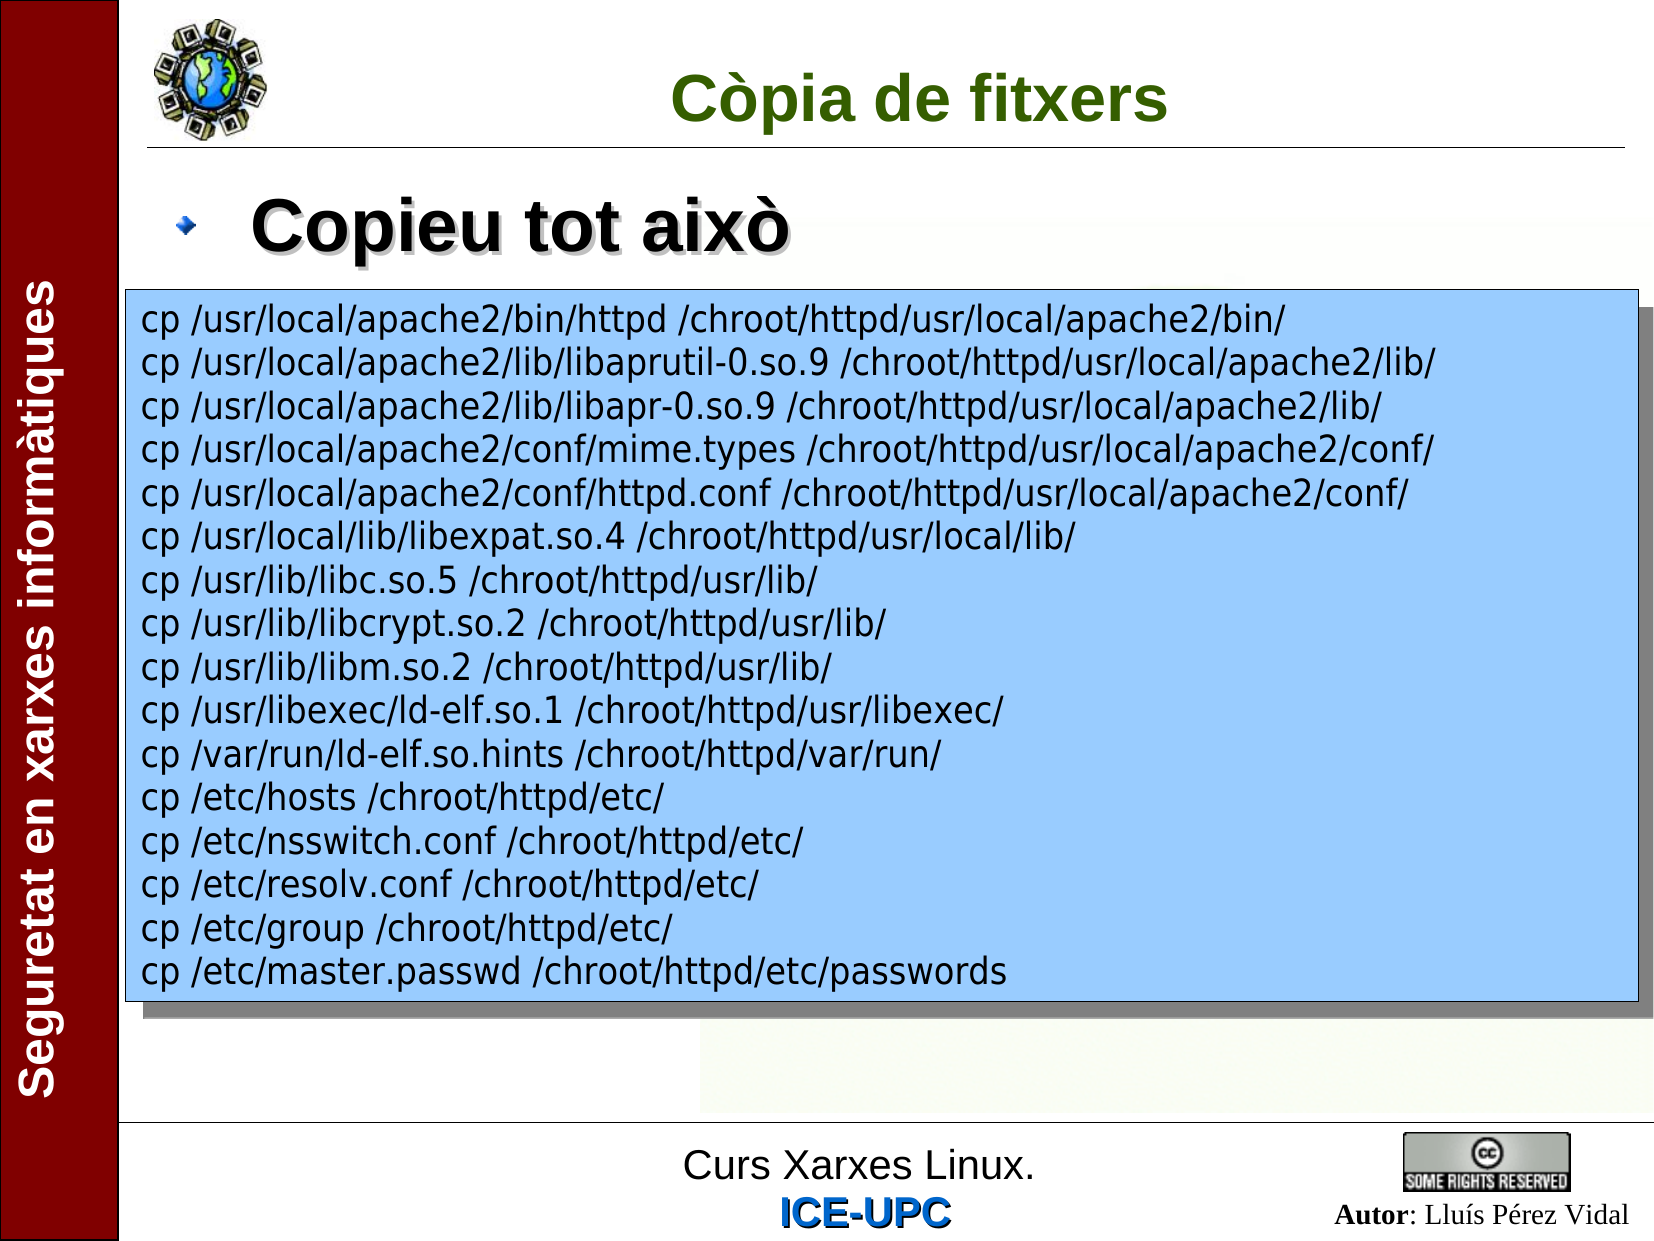

# Còpia de fitxers
 Copieu tot això
cp /usr/local/apache2/bin/httpd /chroot/httpd/usr/local/apache2/bin/
cp /usr/local/apache2/lib/libaprutil-0.so.9 /chroot/httpd/usr/local/apache2/lib/
cp /usr/local/apache2/lib/libapr-0.so.9 /chroot/httpd/usr/local/apache2/lib/
cp /usr/local/apache2/conf/mime.types /chroot/httpd/usr/local/apache2/conf/
cp /usr/local/apache2/conf/httpd.conf /chroot/httpd/usr/local/apache2/conf/
cp /usr/local/lib/libexpat.so.4 /chroot/httpd/usr/local/lib/
cp /usr/lib/libc.so.5 /chroot/httpd/usr/lib/
cp /usr/lib/libcrypt.so.2 /chroot/httpd/usr/lib/
cp /usr/lib/libm.so.2 /chroot/httpd/usr/lib/
cp /usr/libexec/ld-elf.so.1 /chroot/httpd/usr/libexec/
cp /var/run/ld-elf.so.hints /chroot/httpd/var/run/
cp /etc/hosts /chroot/httpd/etc/
cp /etc/nsswitch.conf /chroot/httpd/etc/
cp /etc/resolv.conf /chroot/httpd/etc/
cp /etc/group /chroot/httpd/etc/
cp /etc/master.passwd /chroot/httpd/etc/passwords